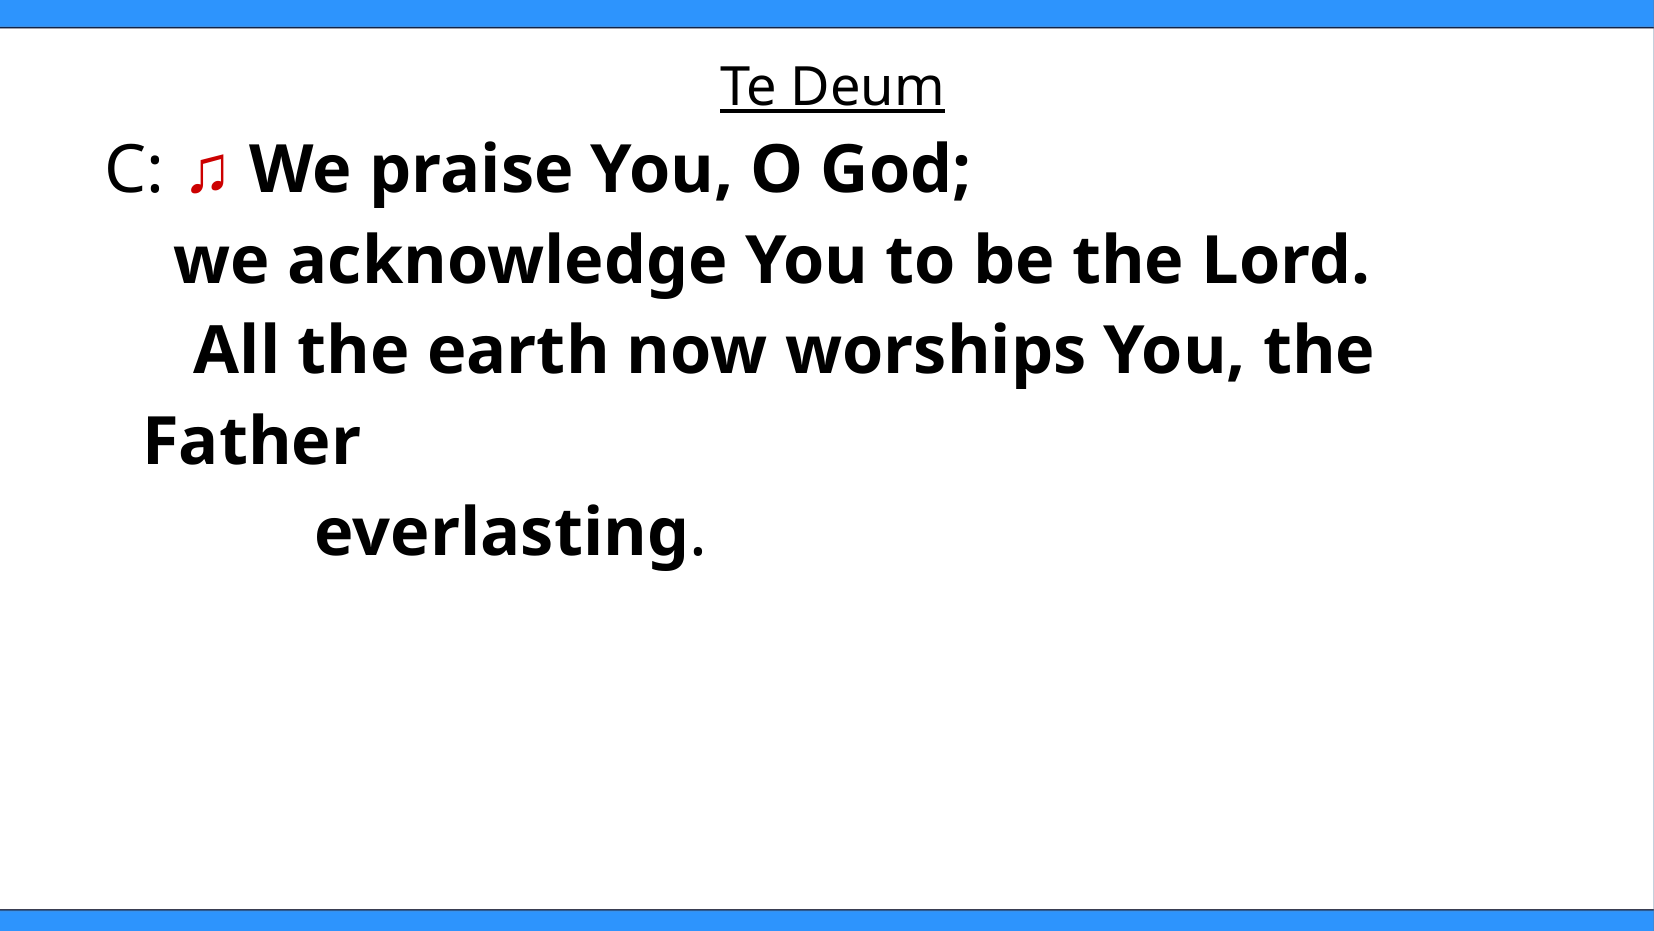

Te Deum
C: ♫ We praise You, O God;
 we acknowledge You to be the Lord.
 All the earth now worships You, the Father
 everlasting.